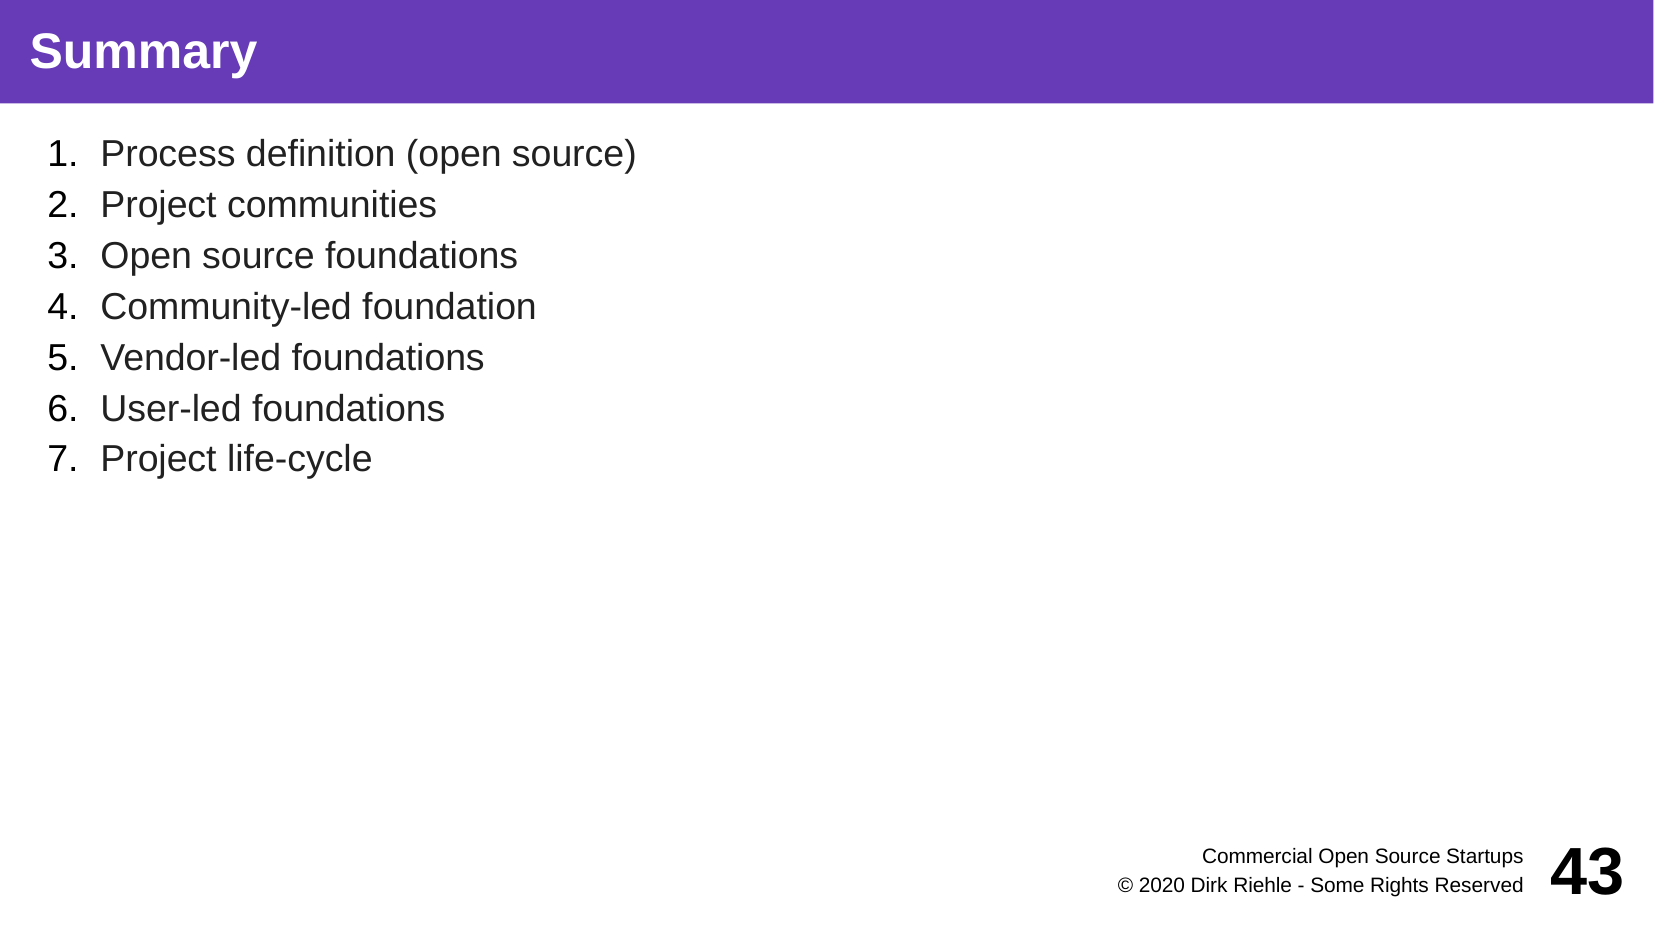

# Summary
Process definition (open source)
Project communities
Open source foundations
Community-led foundation
Vendor-led foundations
User-led foundations
Project life-cycle
Commercial Open Source Startups
43
© 2020 Dirk Riehle - Some Rights Reserved